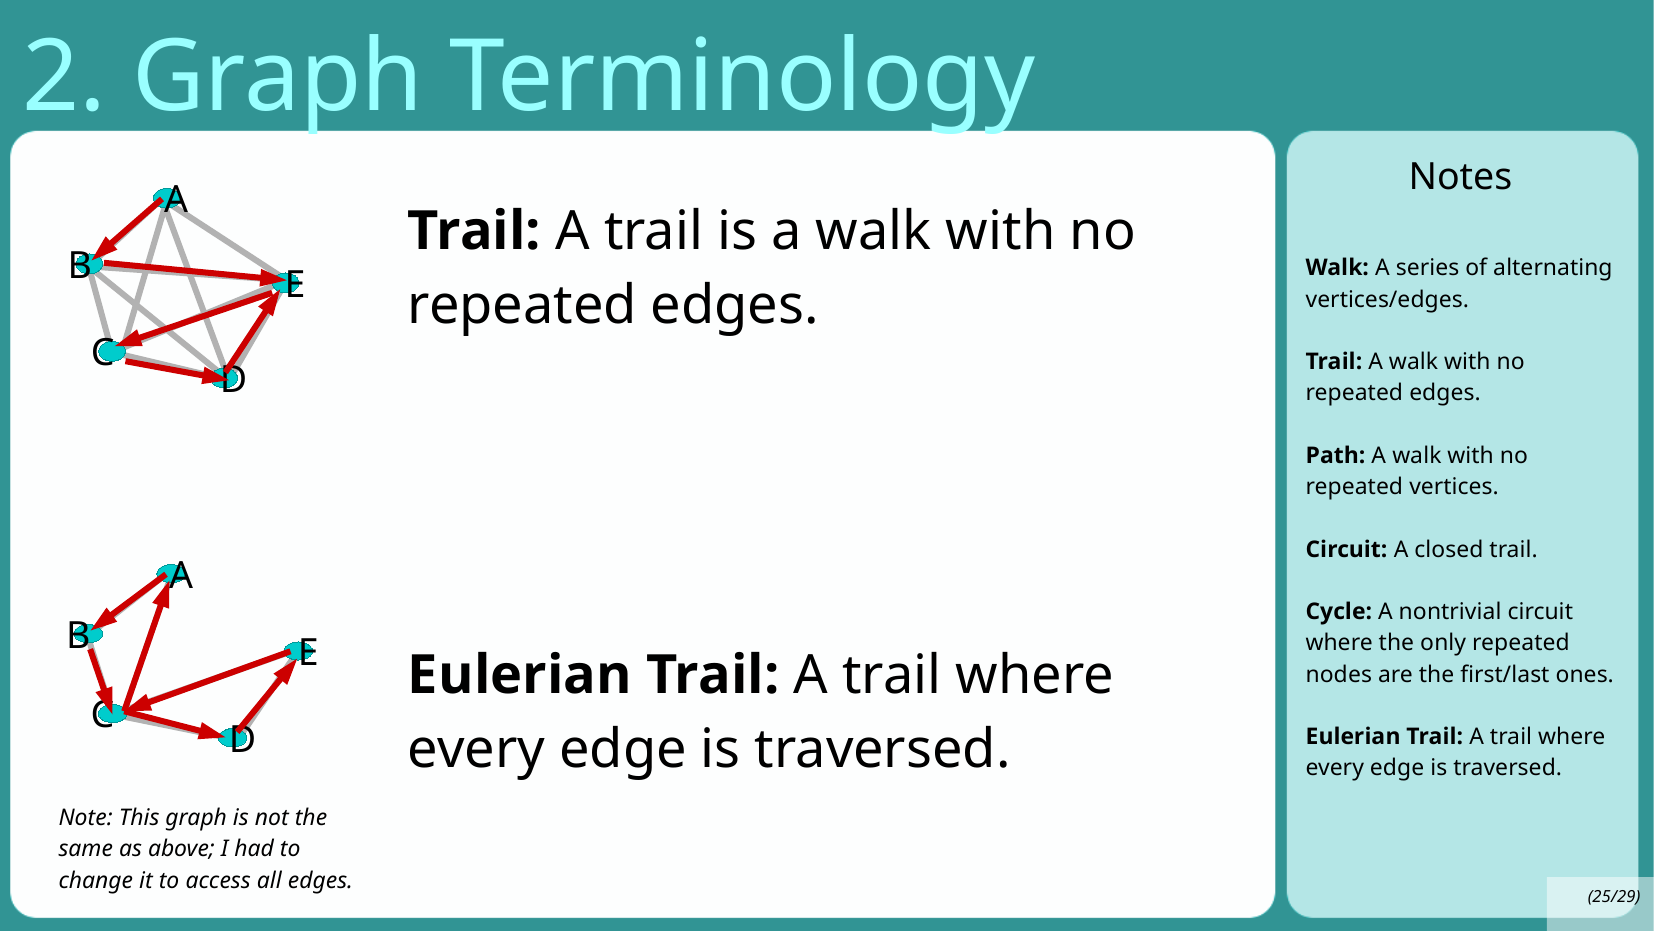

# 2. Graph Terminology
Notes
Walk: A series of alternating vertices/edges.
Trail: A walk with no repeated edges.
Path: A walk with no repeated vertices.
Circuit: A closed trail.
Cycle: A nontrivial circuit where the only repeated nodes are the first/last ones.
Eulerian Trail: A trail where every edge is traversed.
A
B
E
C
D
Trail: A trail is a walk with no repeated edges.
Eulerian Trail: A trail where every edge is traversed.
A
B
E
C
D
Note: This graph is not the same as above; I had to change it to access all edges.